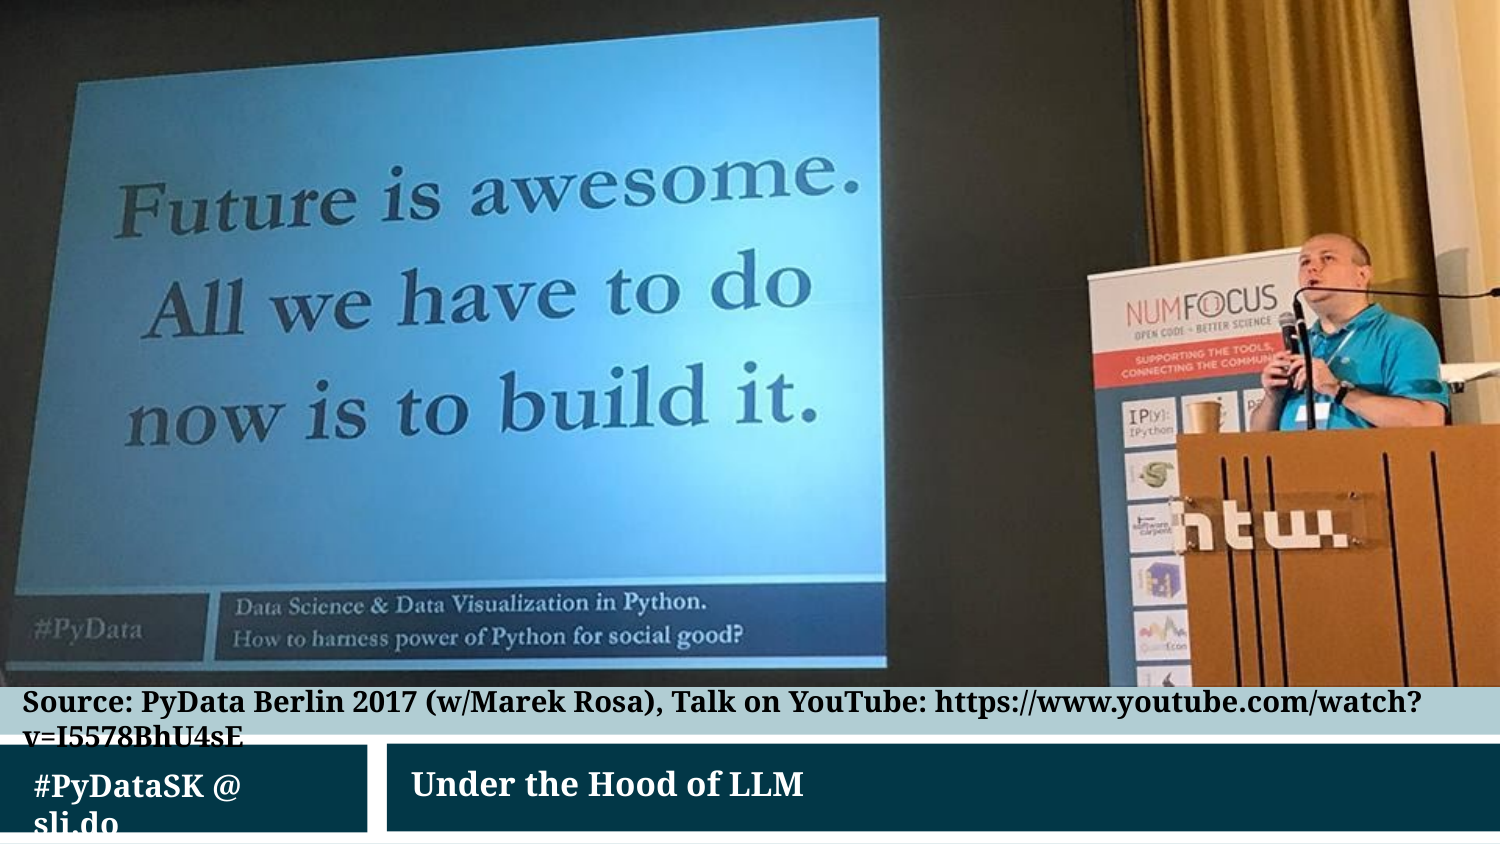

Future is awesome.
All we have to do now is to build it.
Source: PyData Berlin 2017 (w/Marek Rosa), Talk on YouTube: https://www.youtube.com/watch?v=I5578BhU4sE
Under the Hood of LLM
#PyDataSK @ sli.do